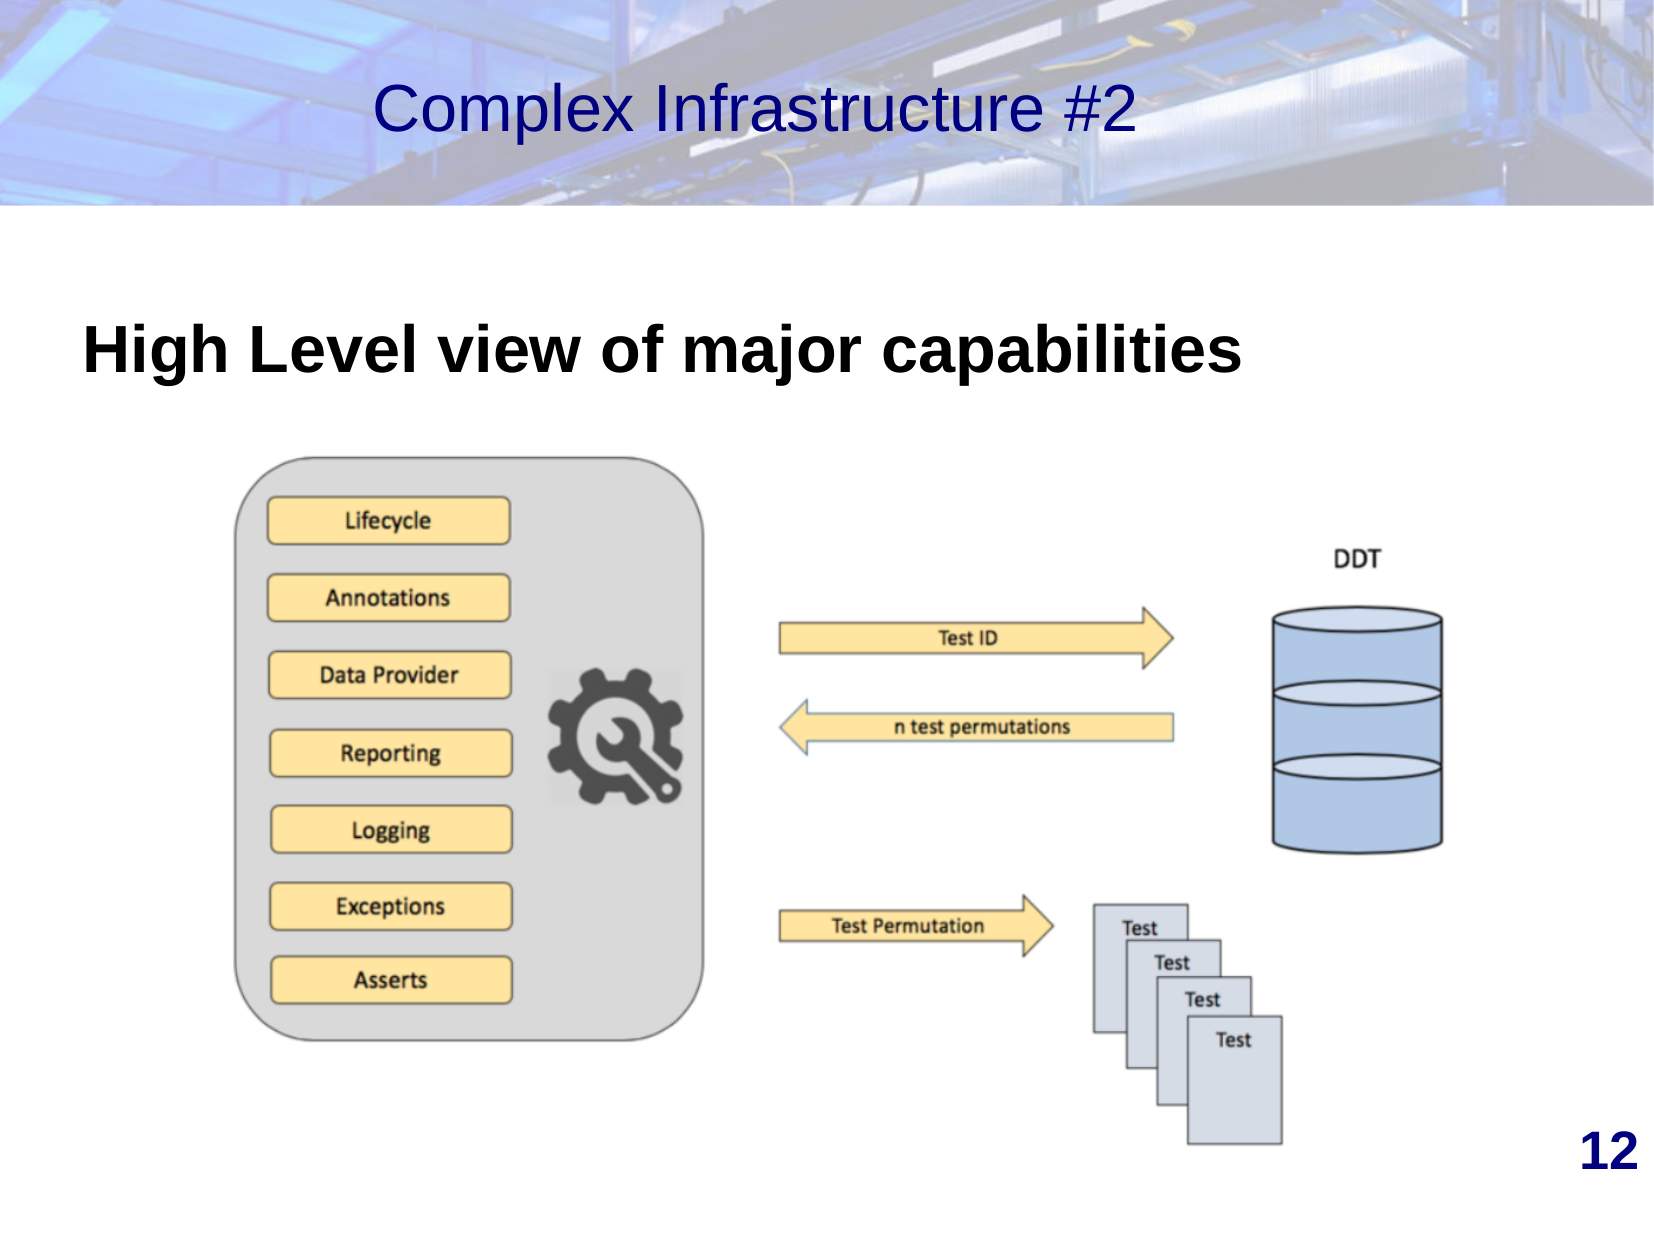

# Complex Infrastructure #2
High Level view of major capabilities
12